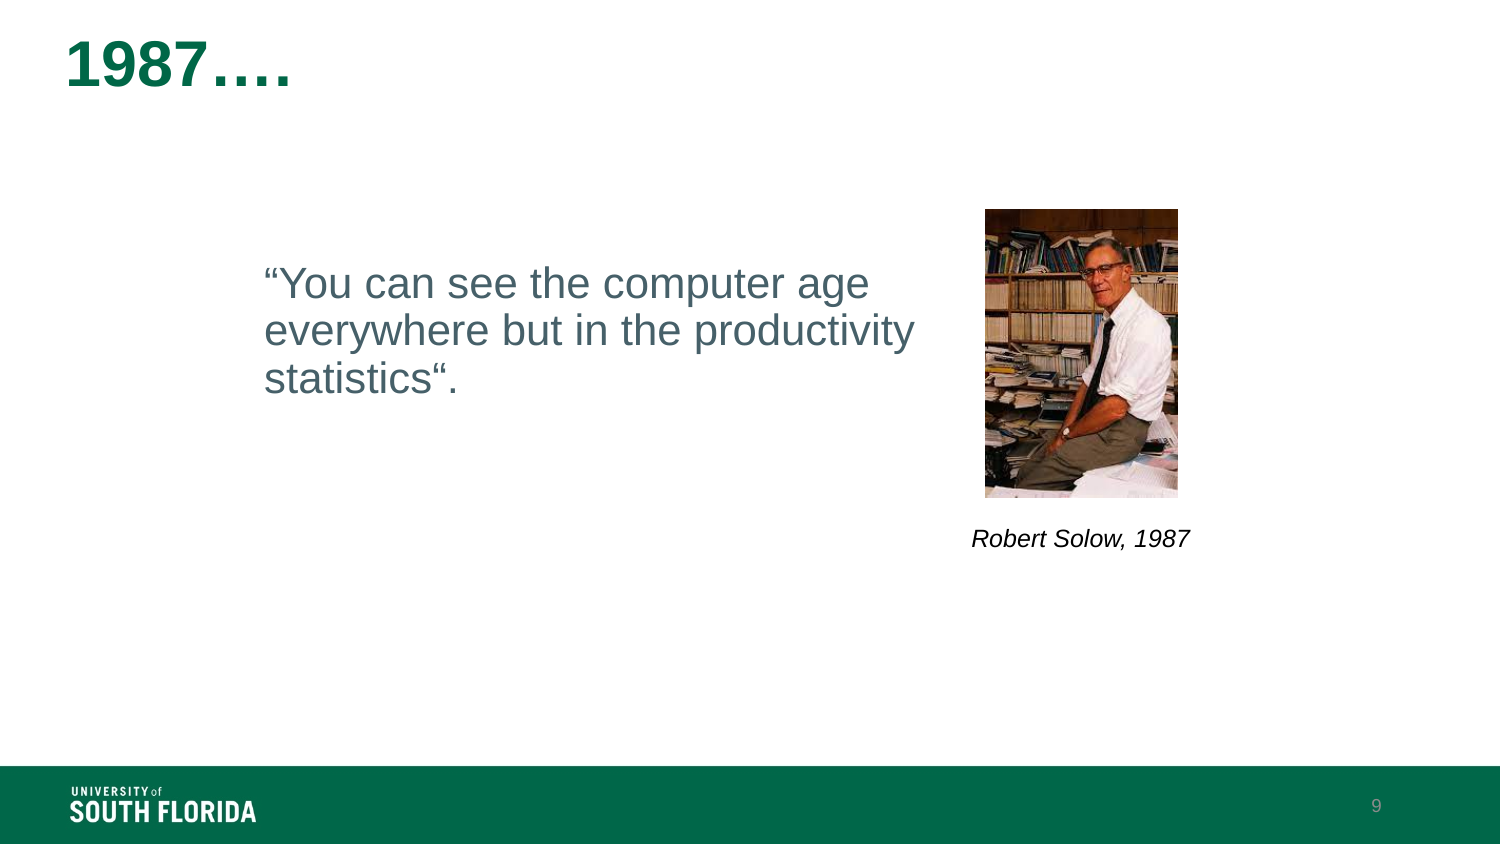

# 1987….
“You can see the computer age everywhere but in the productivity statistics“.
Robert Solow, 1987
9